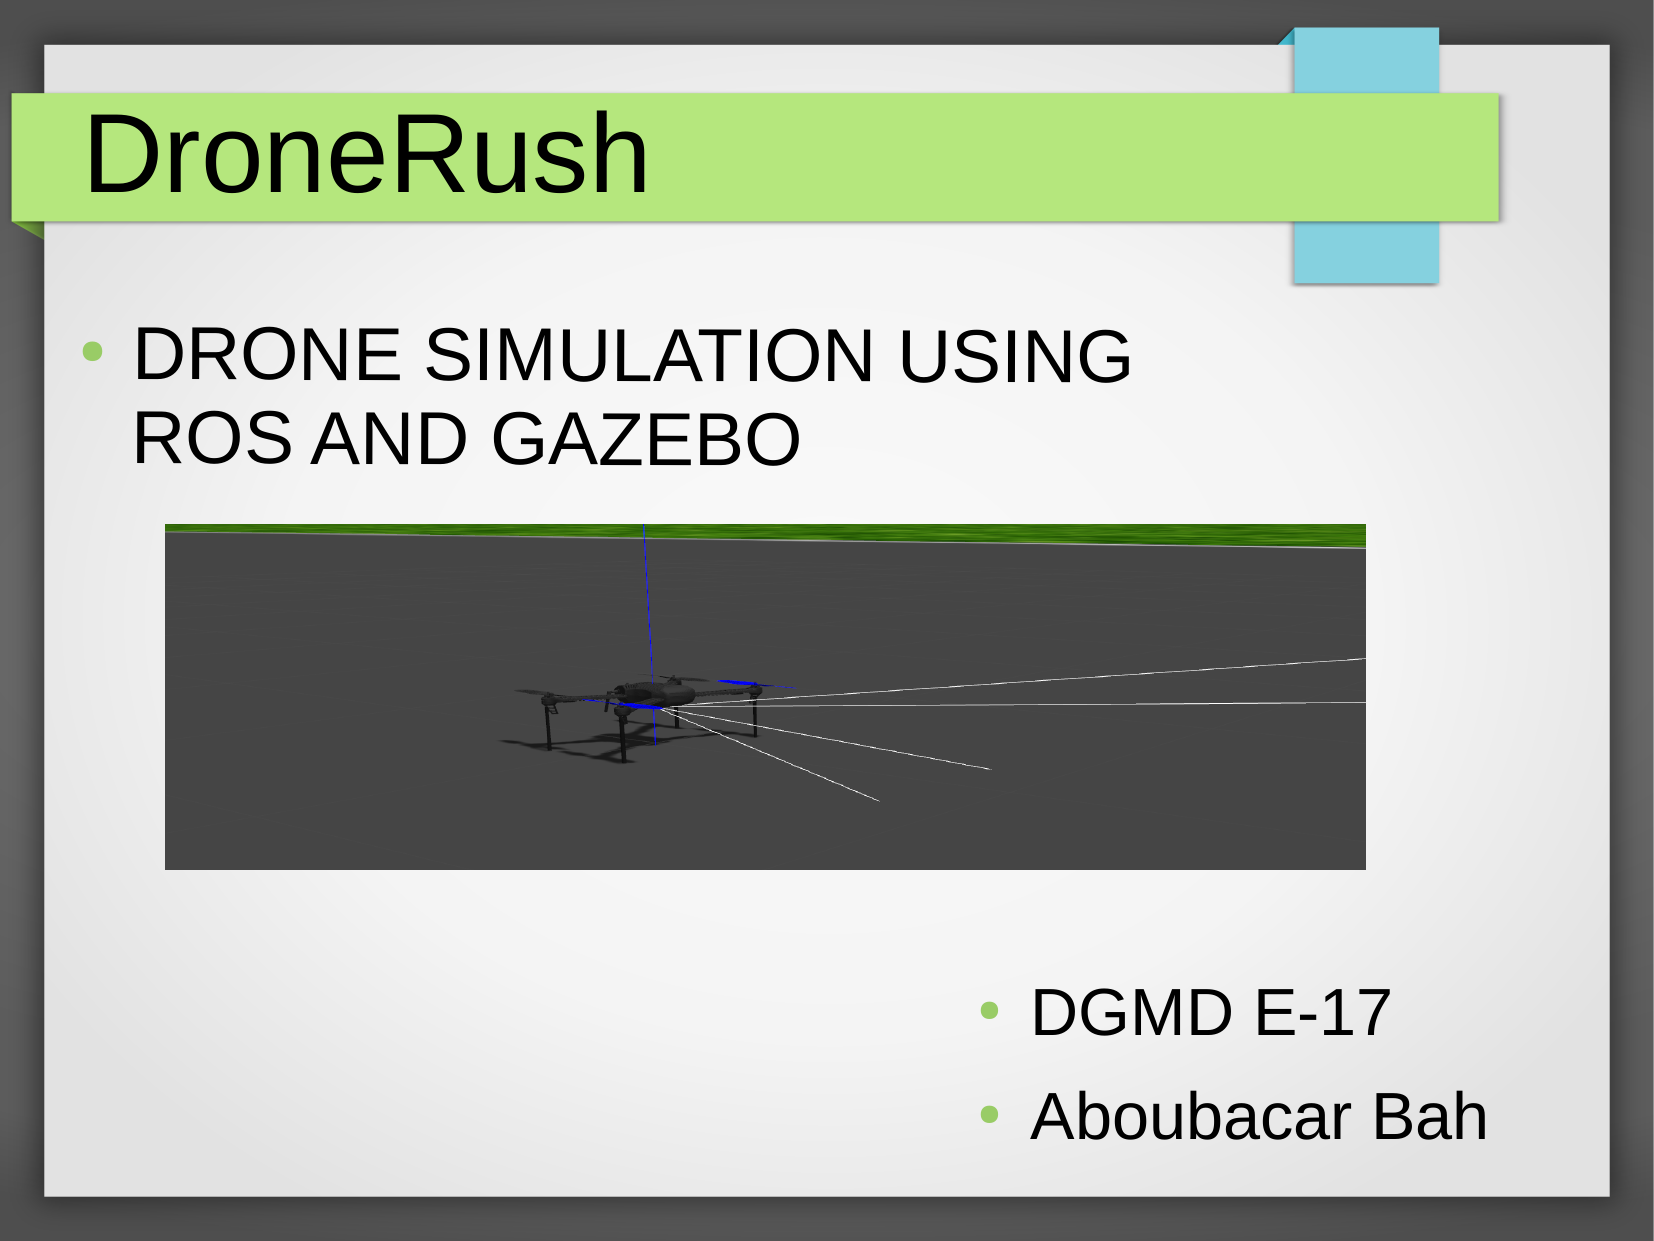

DroneRush
DRONE SIMULATION USING ROS AND GAZEBO
# DGMD E-17
Aboubacar Bah